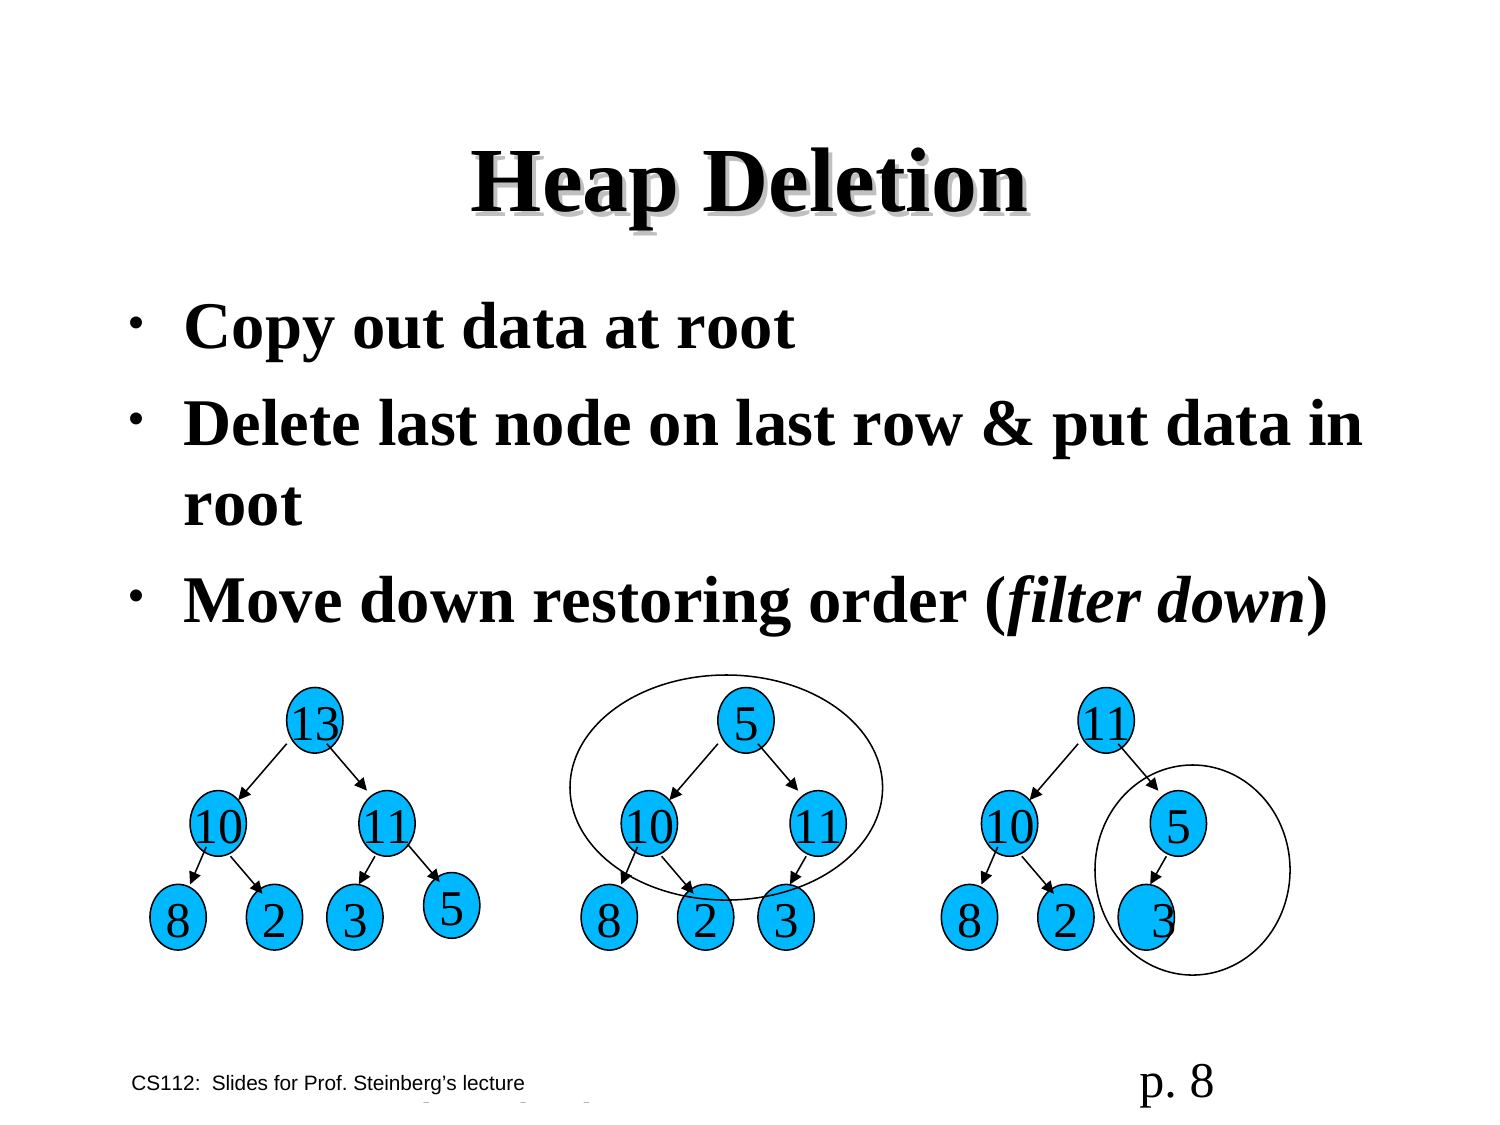

# Heap Deletion
Copy out data at root
Delete last node on last row & put data in root
Move down restoring order (filter down)
13
5
11
10
11
10
11
10
5
5
8
2
3
8
2
3
8
2
3